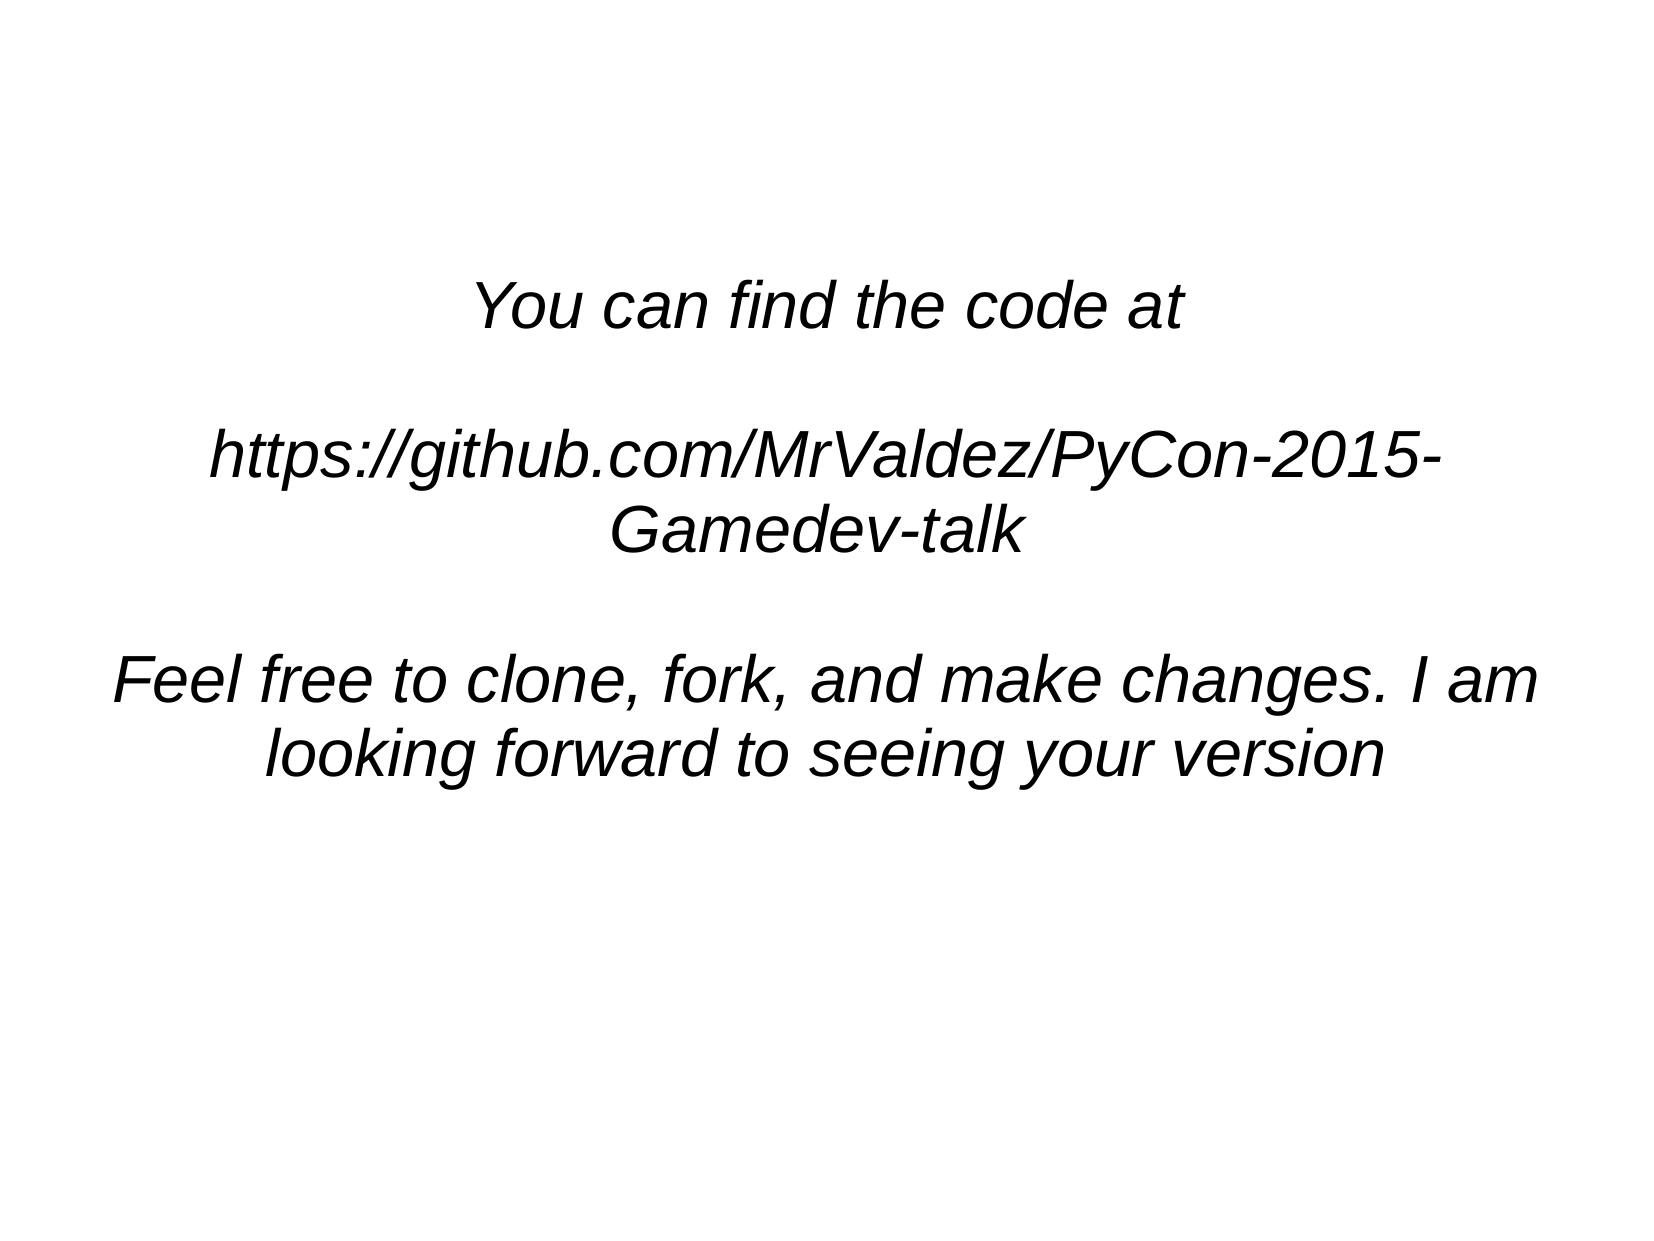

# You can find the code at
https://github.com/MrValdez/PyCon-2015-Gamedev-talk
Feel free to clone, fork, and make changes. I am looking forward to seeing your version